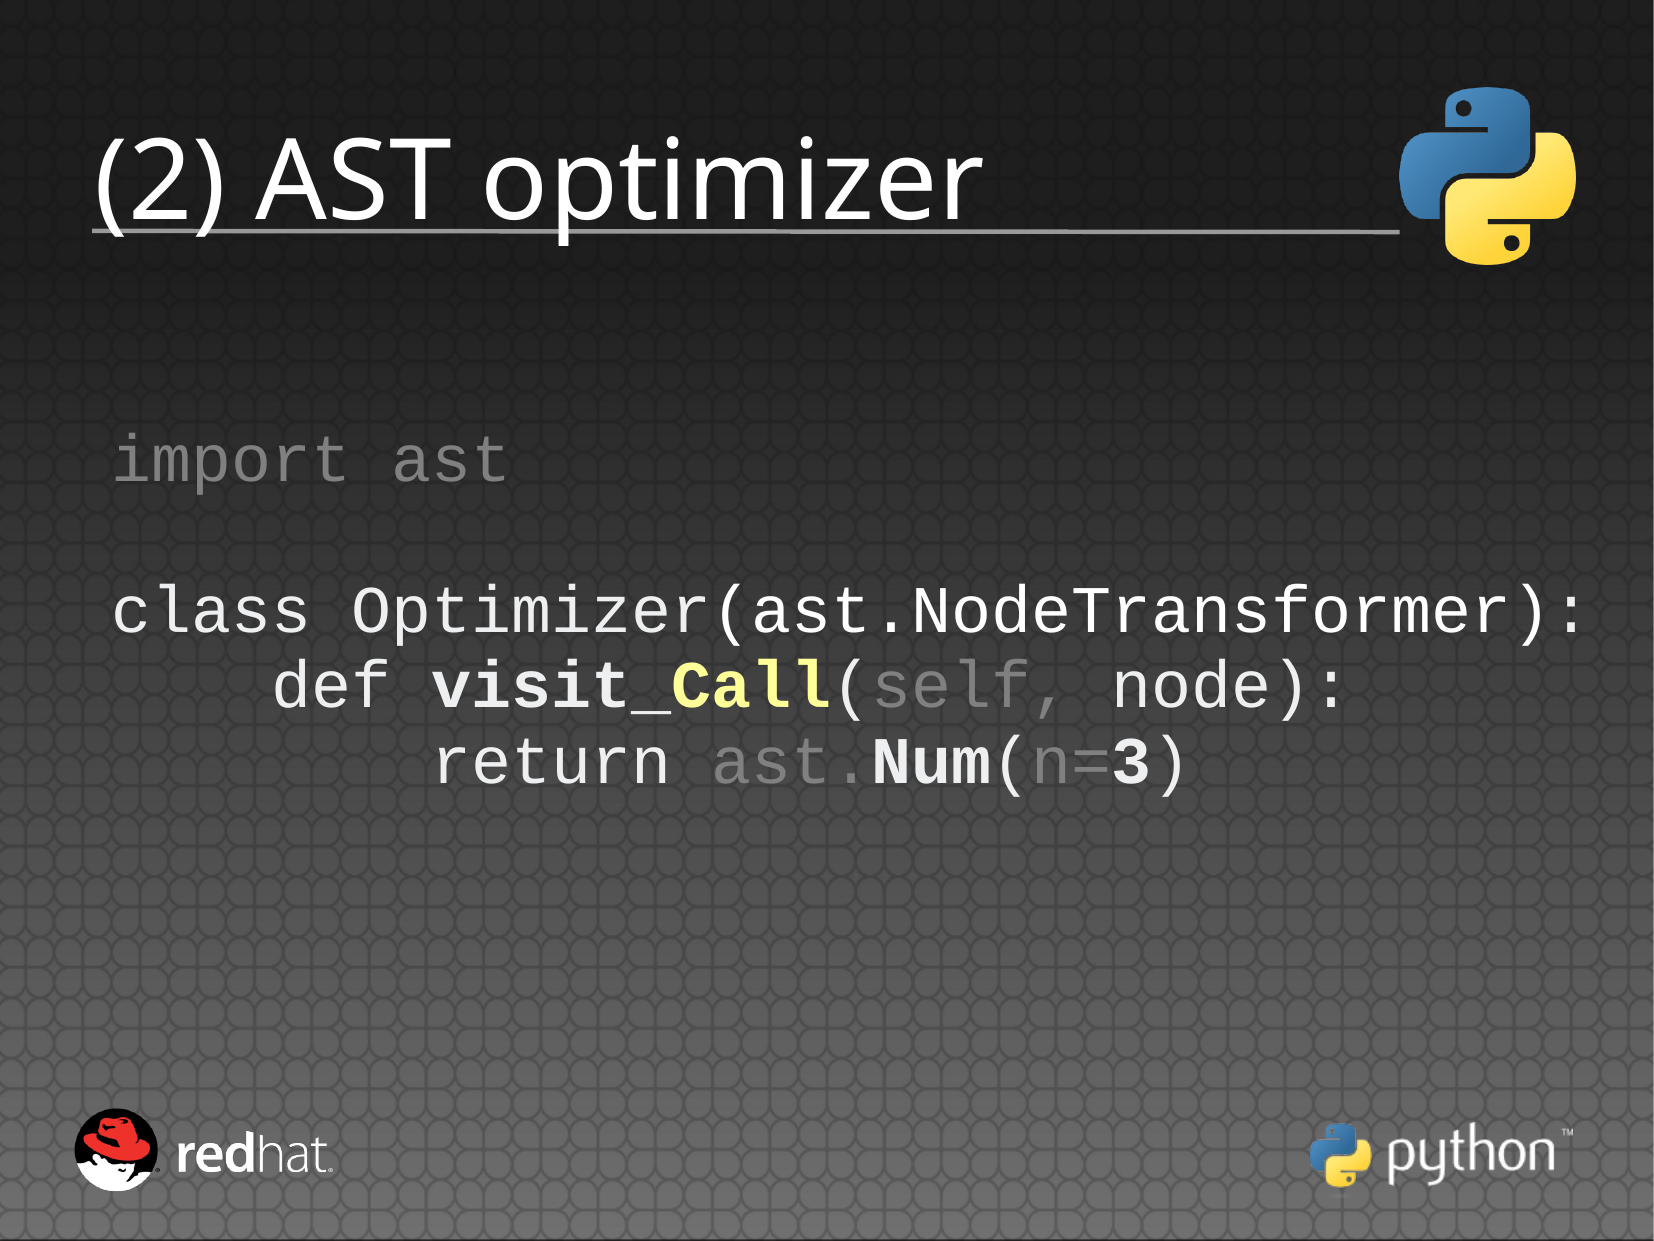

(2) AST optimizer
# import ast class Optimizer(ast.NodeTransformer): def visit_Call(self, node): return ast.Num(n=3)